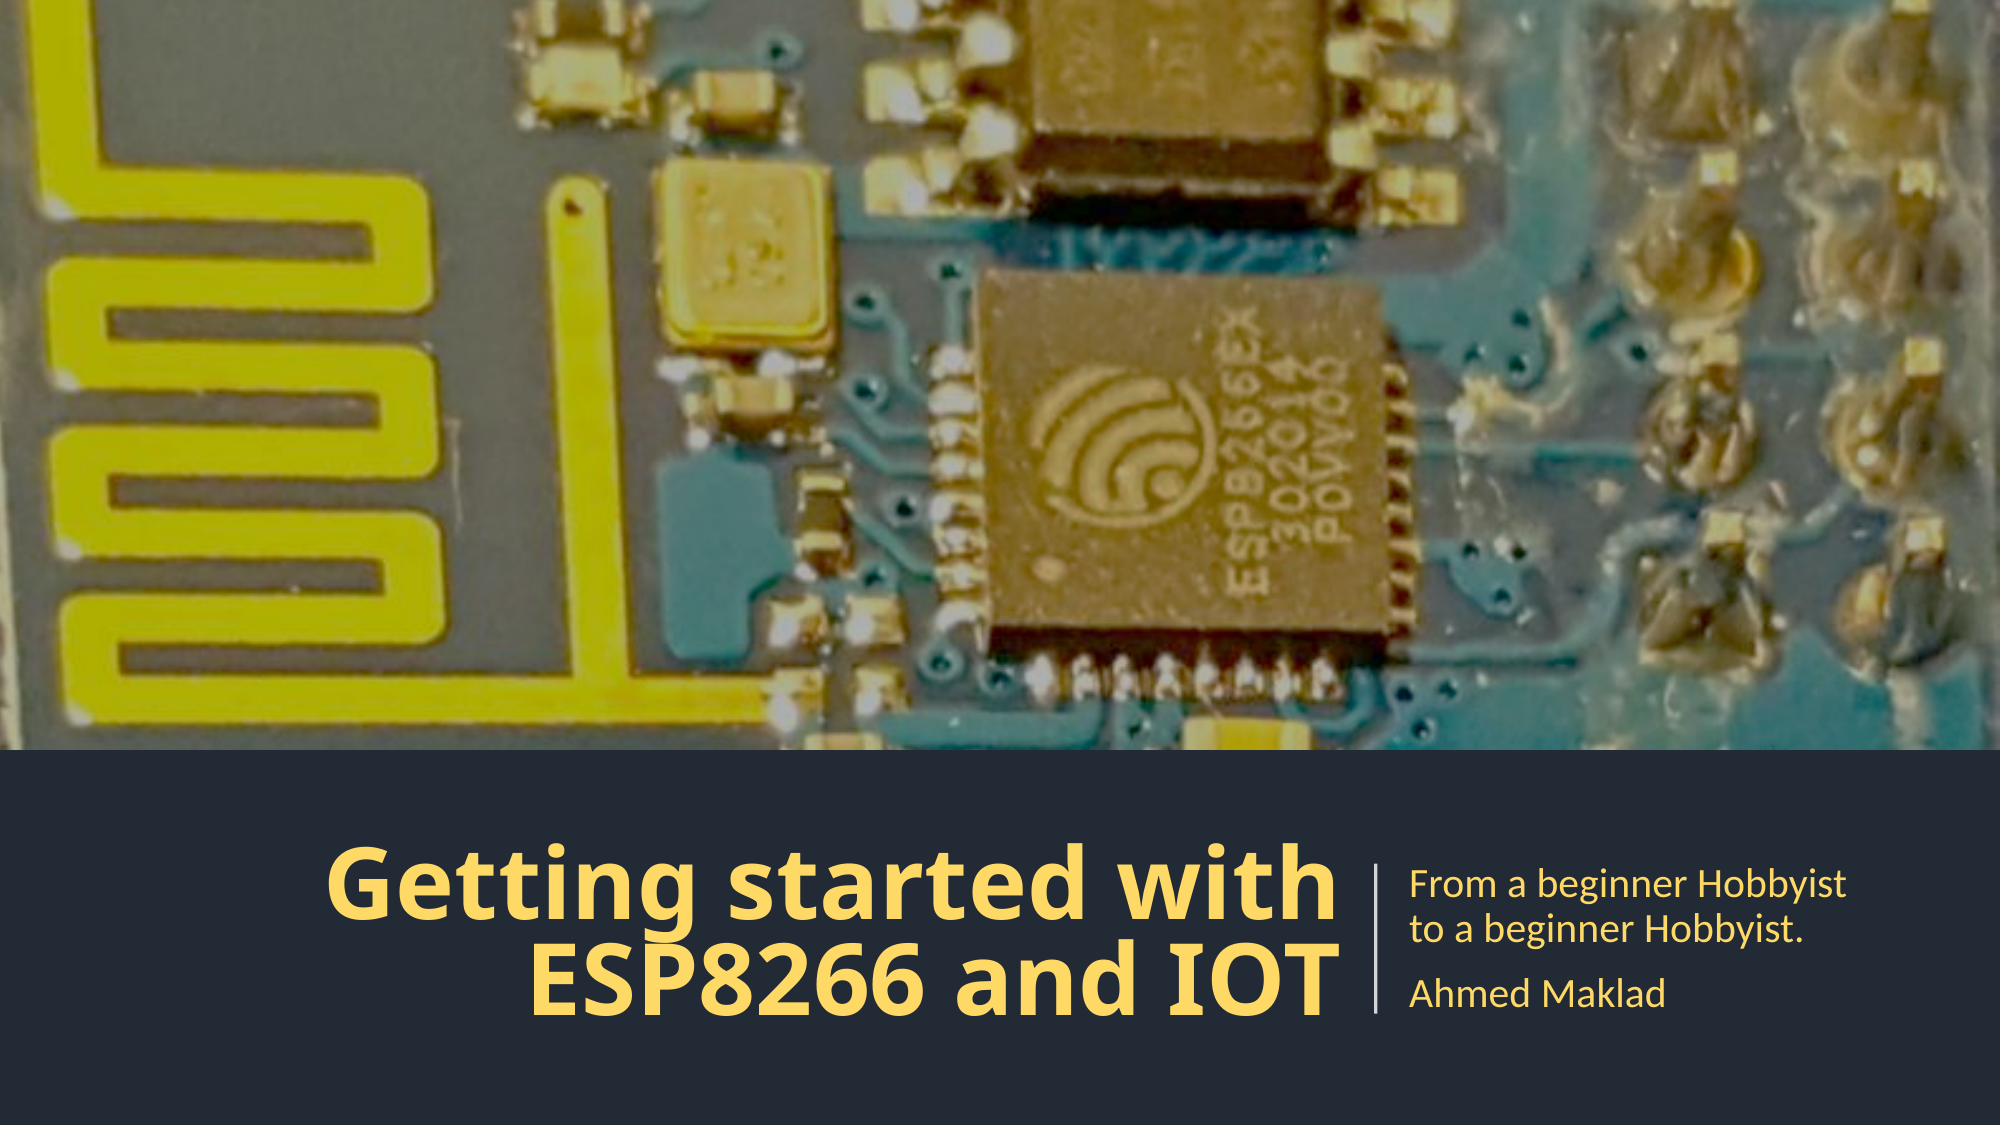

# Getting started with ESP8266 and IOT
From a beginner Hobbyist to a beginner Hobbyist.
Ahmed Maklad